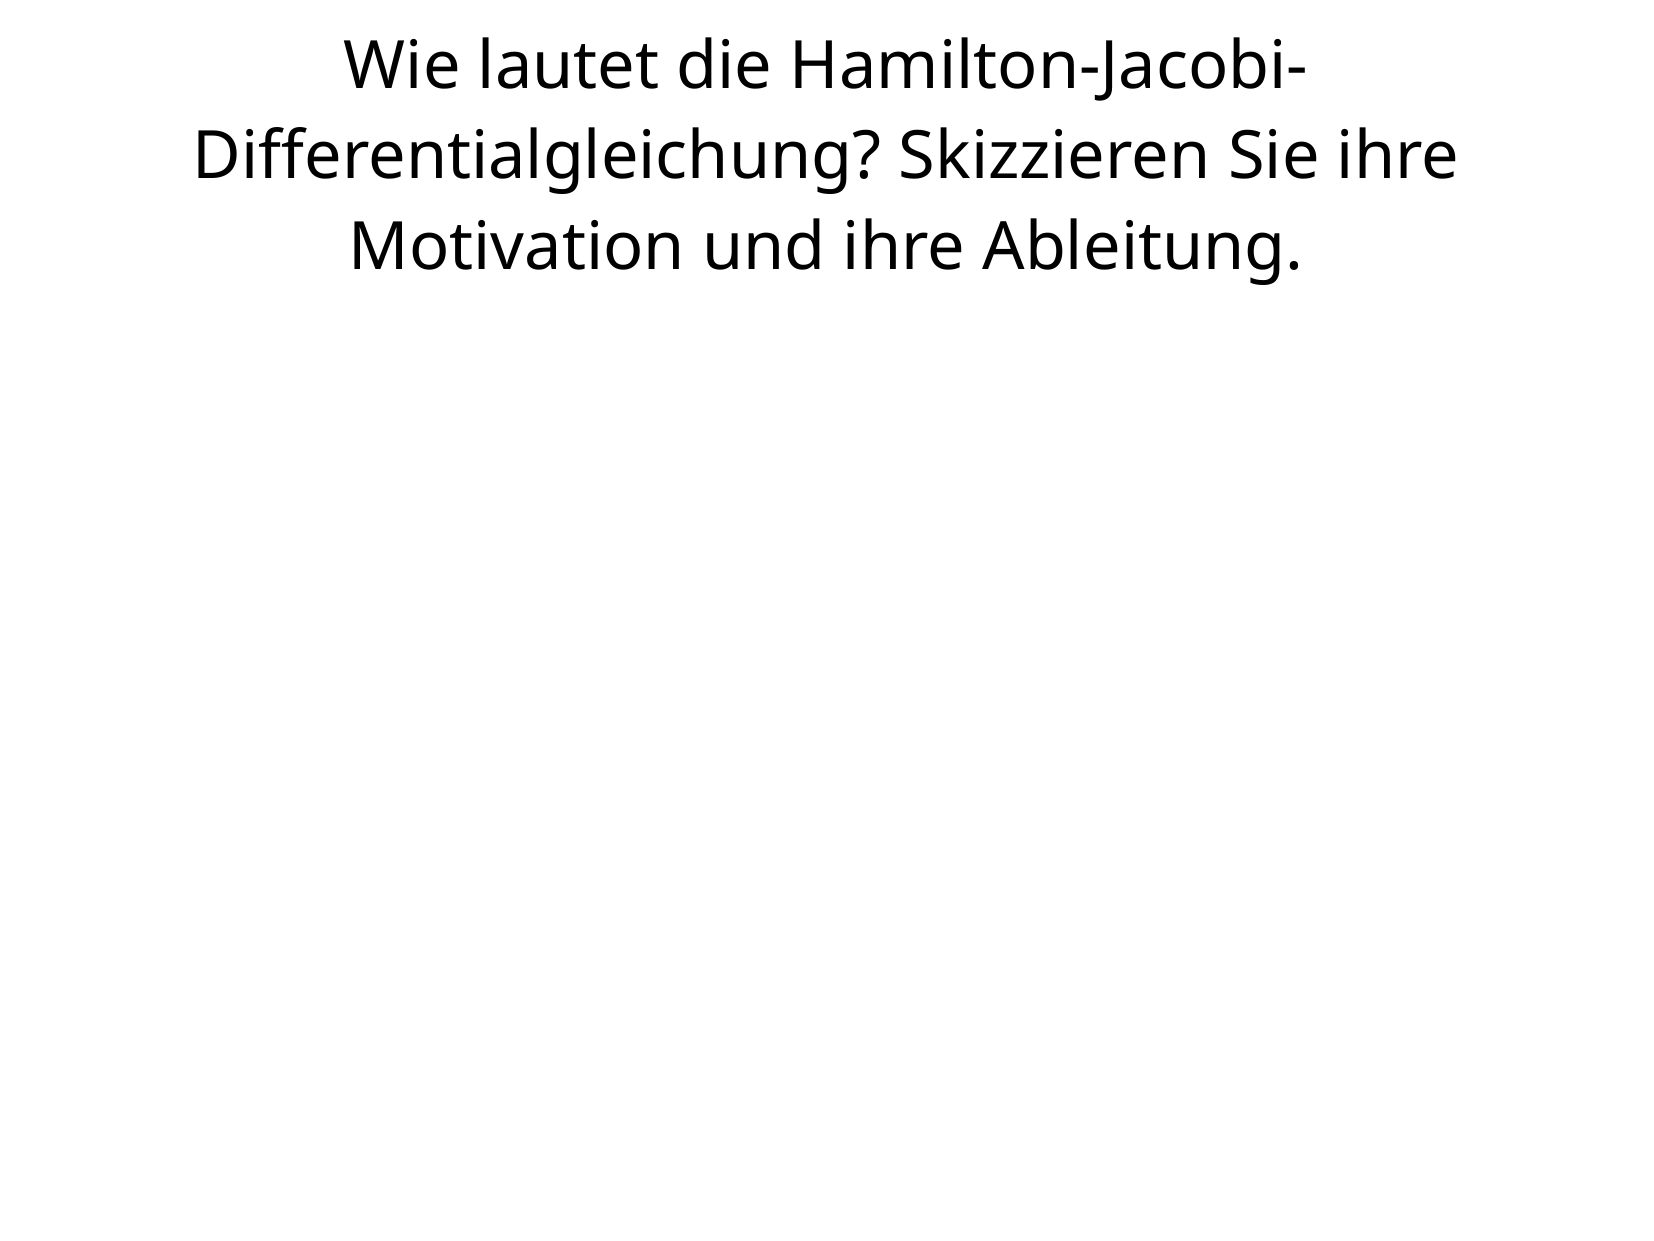

# Wie lautet die Hamilton-Jacobi-Differentialgleichung? Skizzieren Sie ihre Motivation und ihre Ableitung.